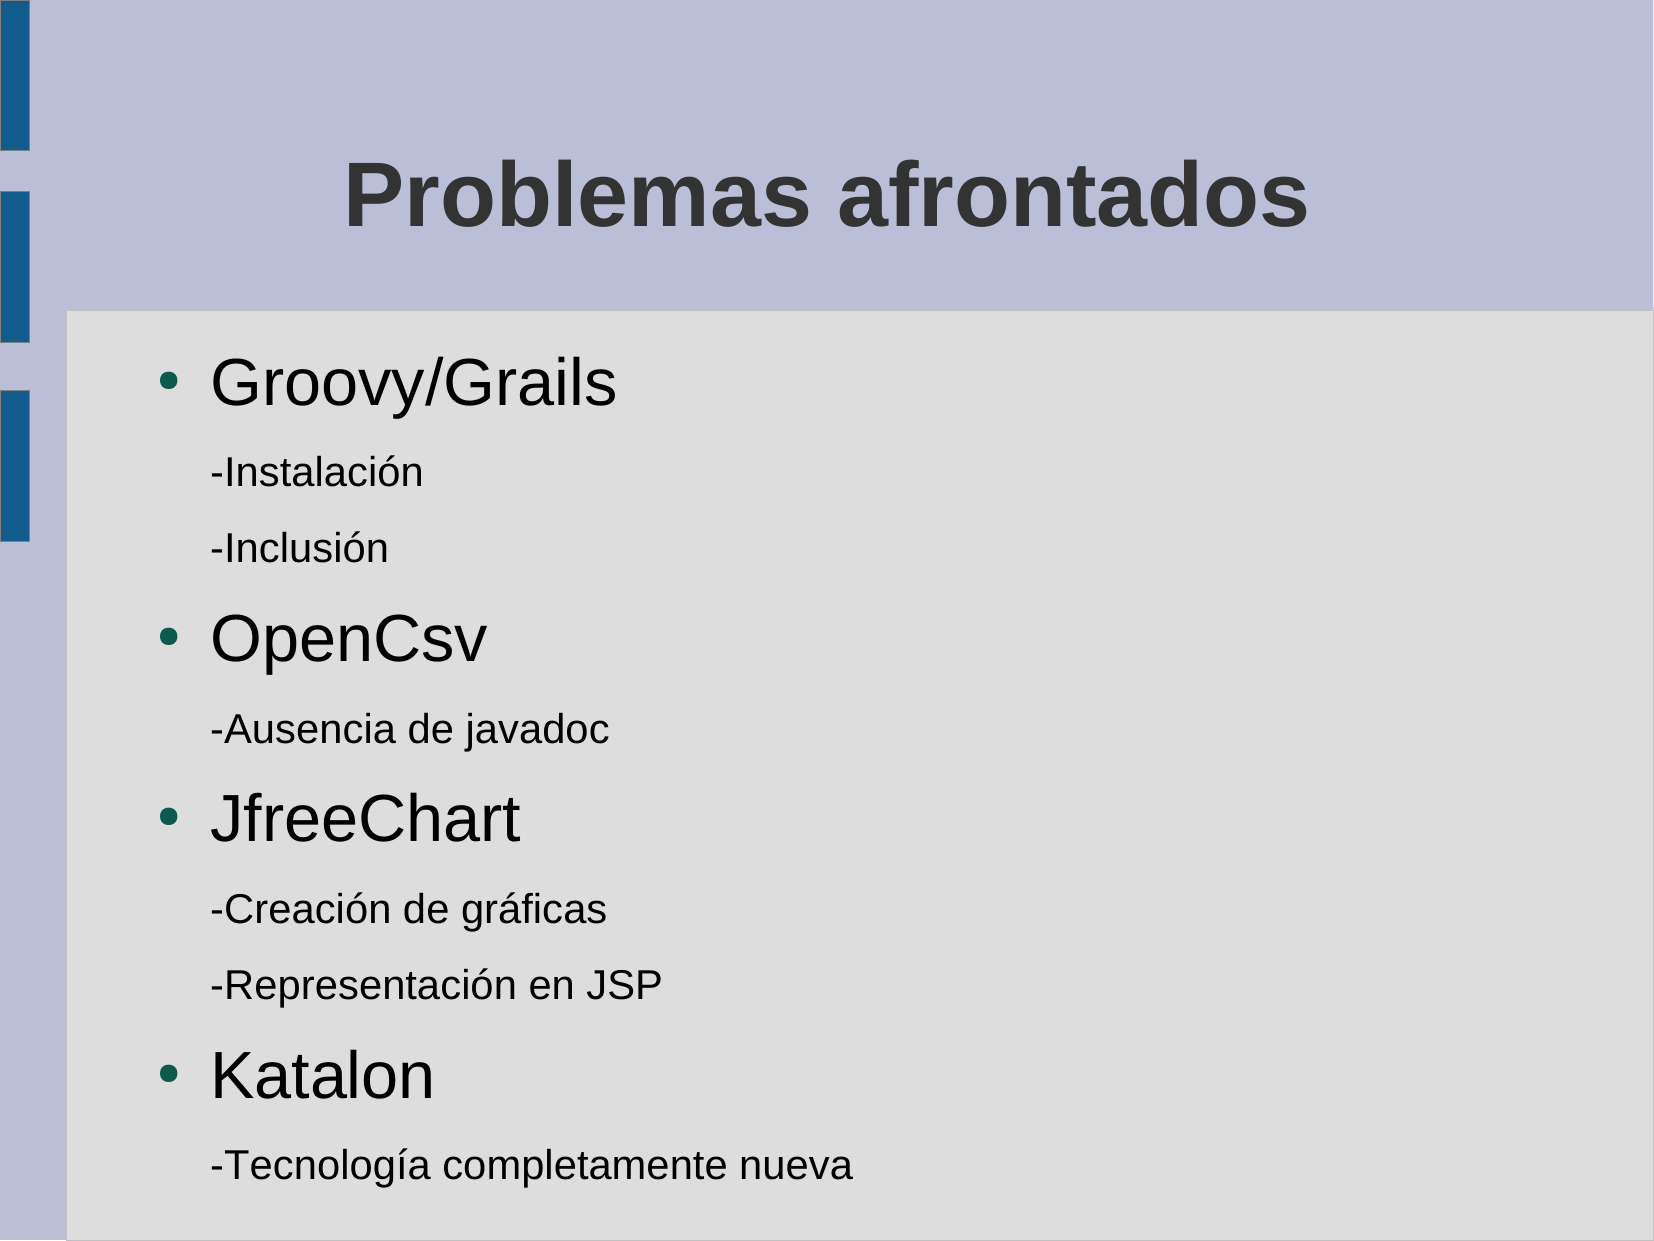

# Problemas afrontados
Groovy/Grails
-Instalación
-Inclusión
OpenCsv
-Ausencia de javadoc
JfreeChart
-Creación de gráficas
-Representación en JSP
Katalon
-Tecnología completamente nueva